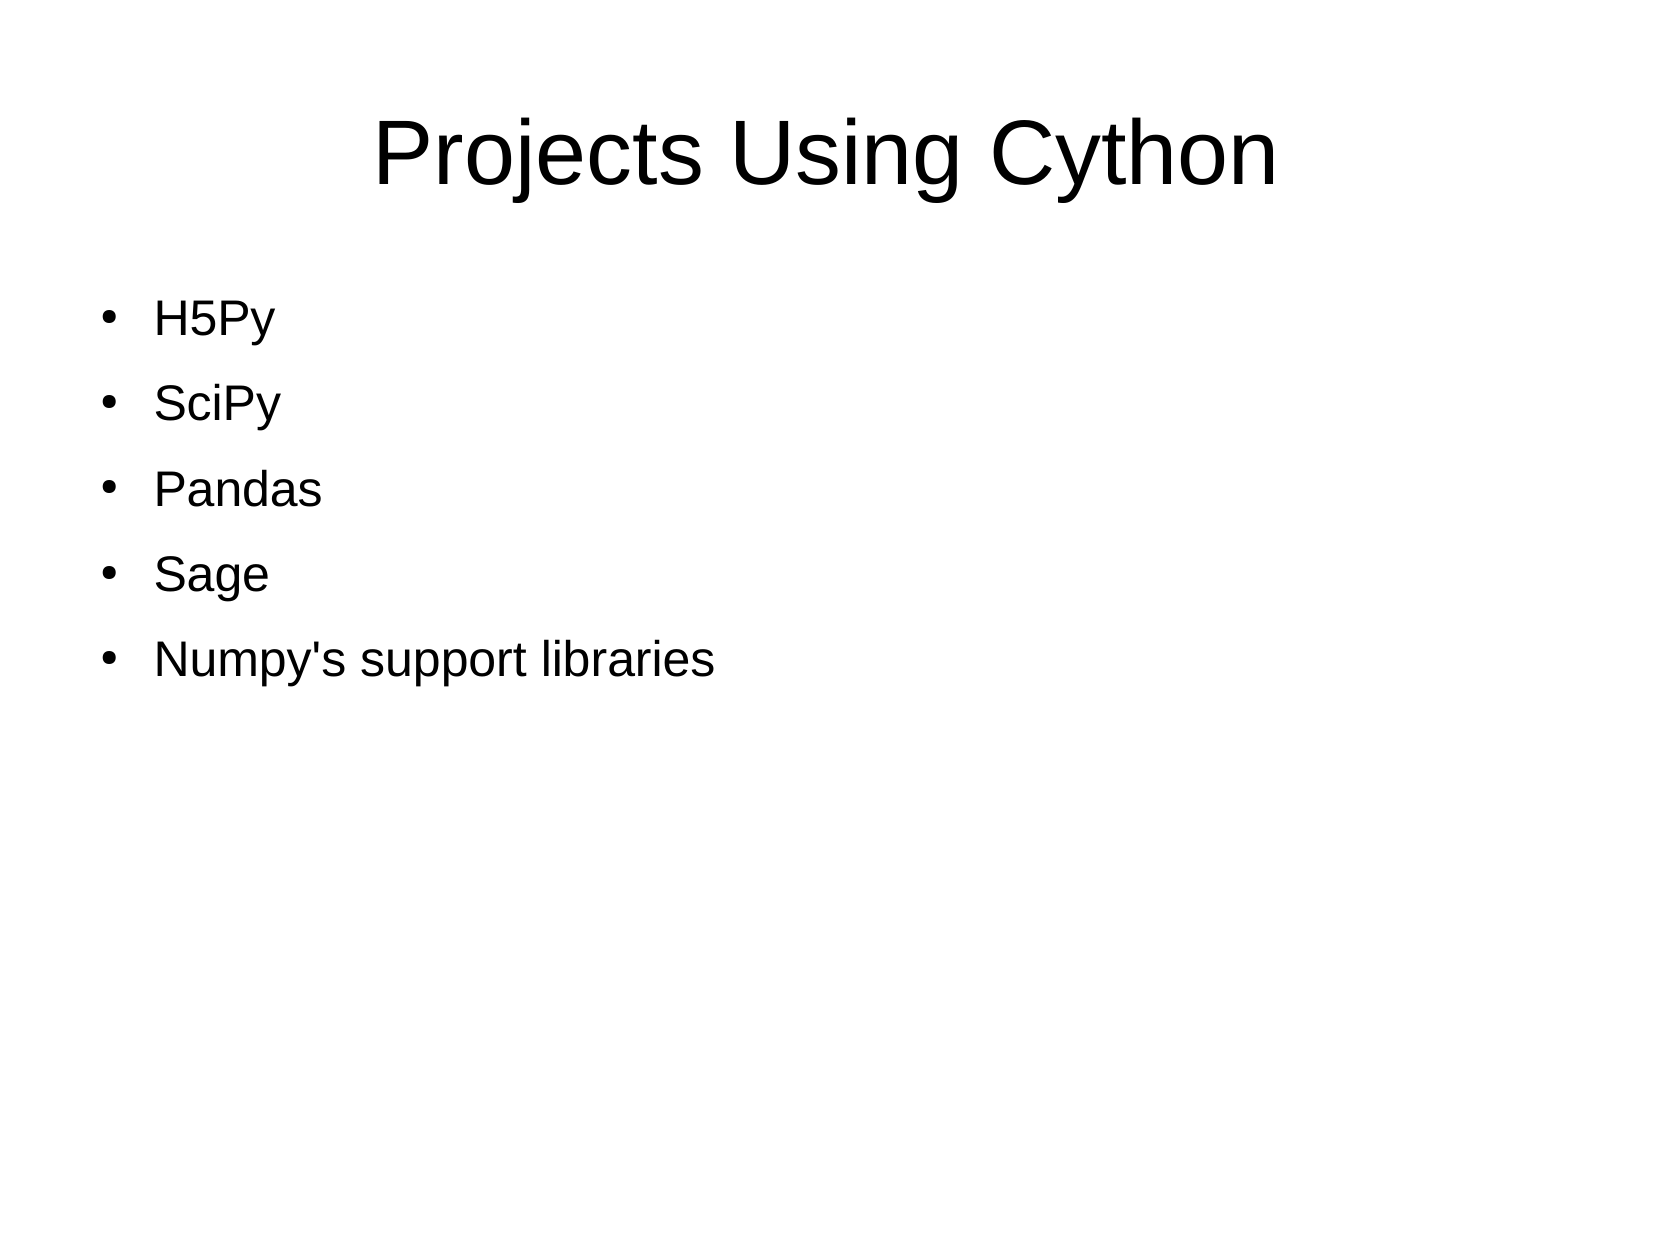

# Projects Using Cython
H5Py
SciPy
Pandas
Sage
Numpy's support libraries